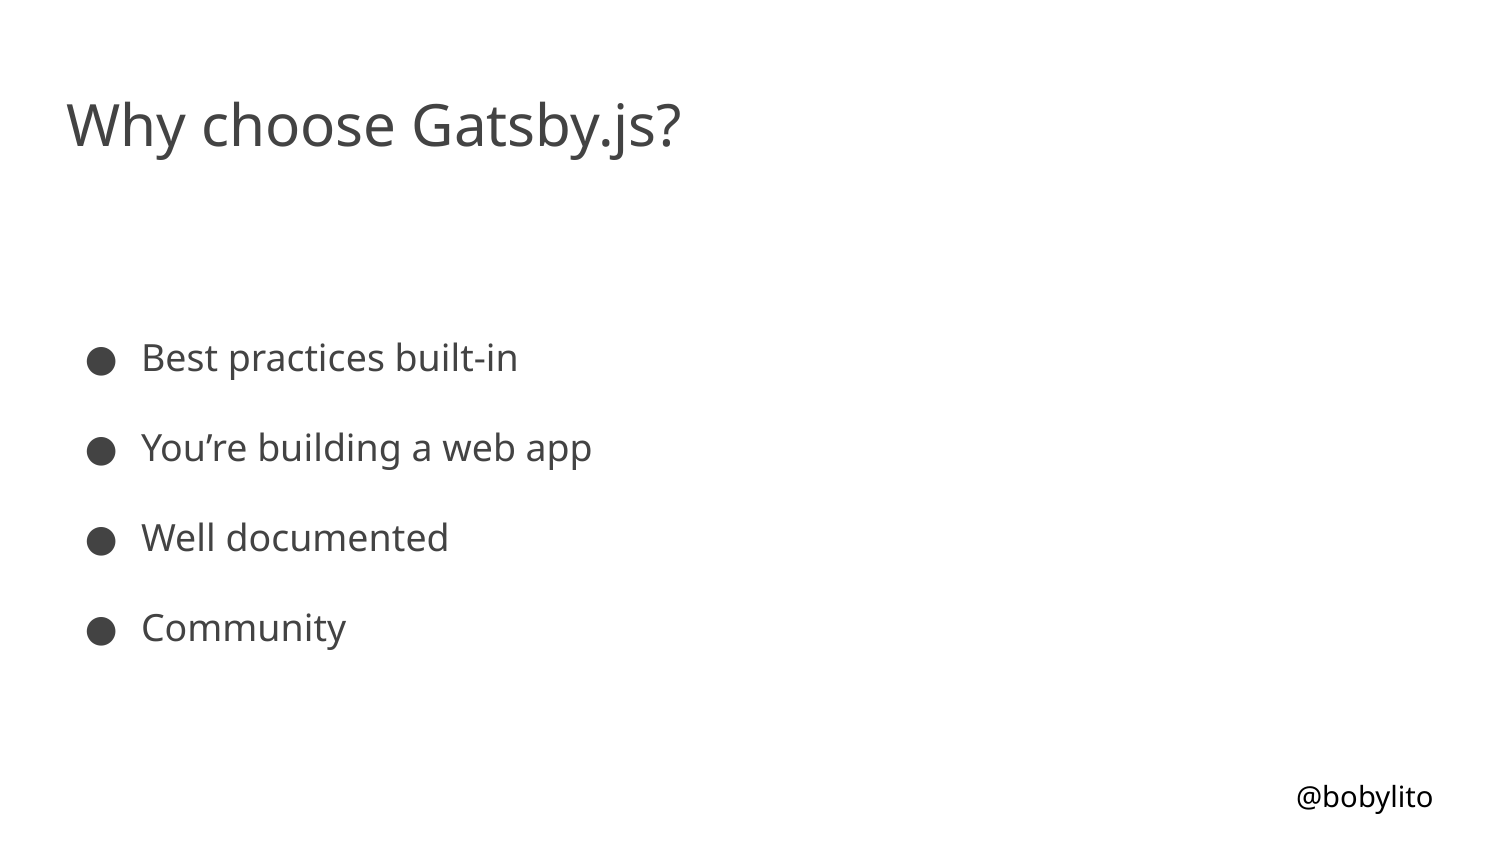

# Why choose Gatsby.js?
Best practices built-in
You’re building a web app
Well documented
Community